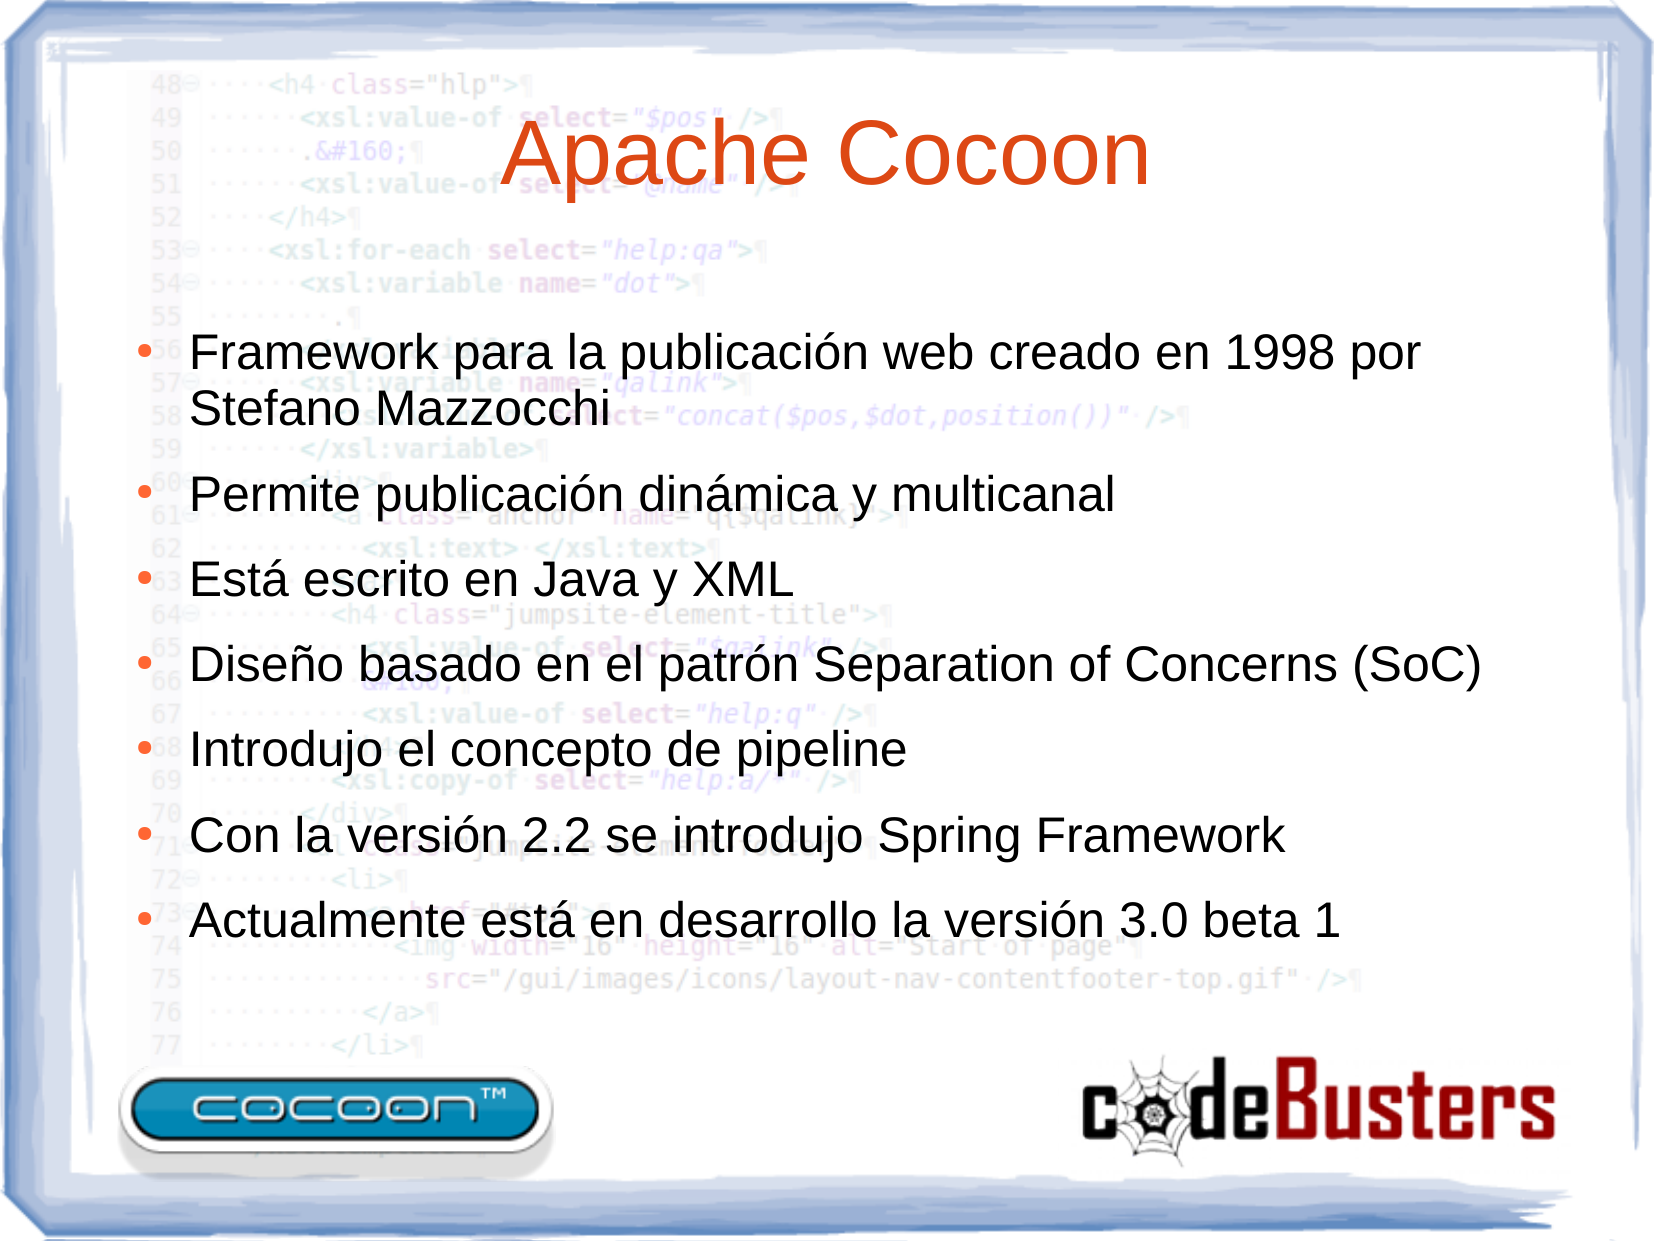

# Apache Cocoon
Framework para la publicación web creado en 1998 por Stefano Mazzocchi
Permite publicación dinámica y multicanal
Está escrito en Java y XML
Diseño basado en el patrón Separation of Concerns (SoC)
Introdujo el concepto de pipeline
Con la versión 2.2 se introdujo Spring Framework
Actualmente está en desarrollo la versión 3.0 beta 1